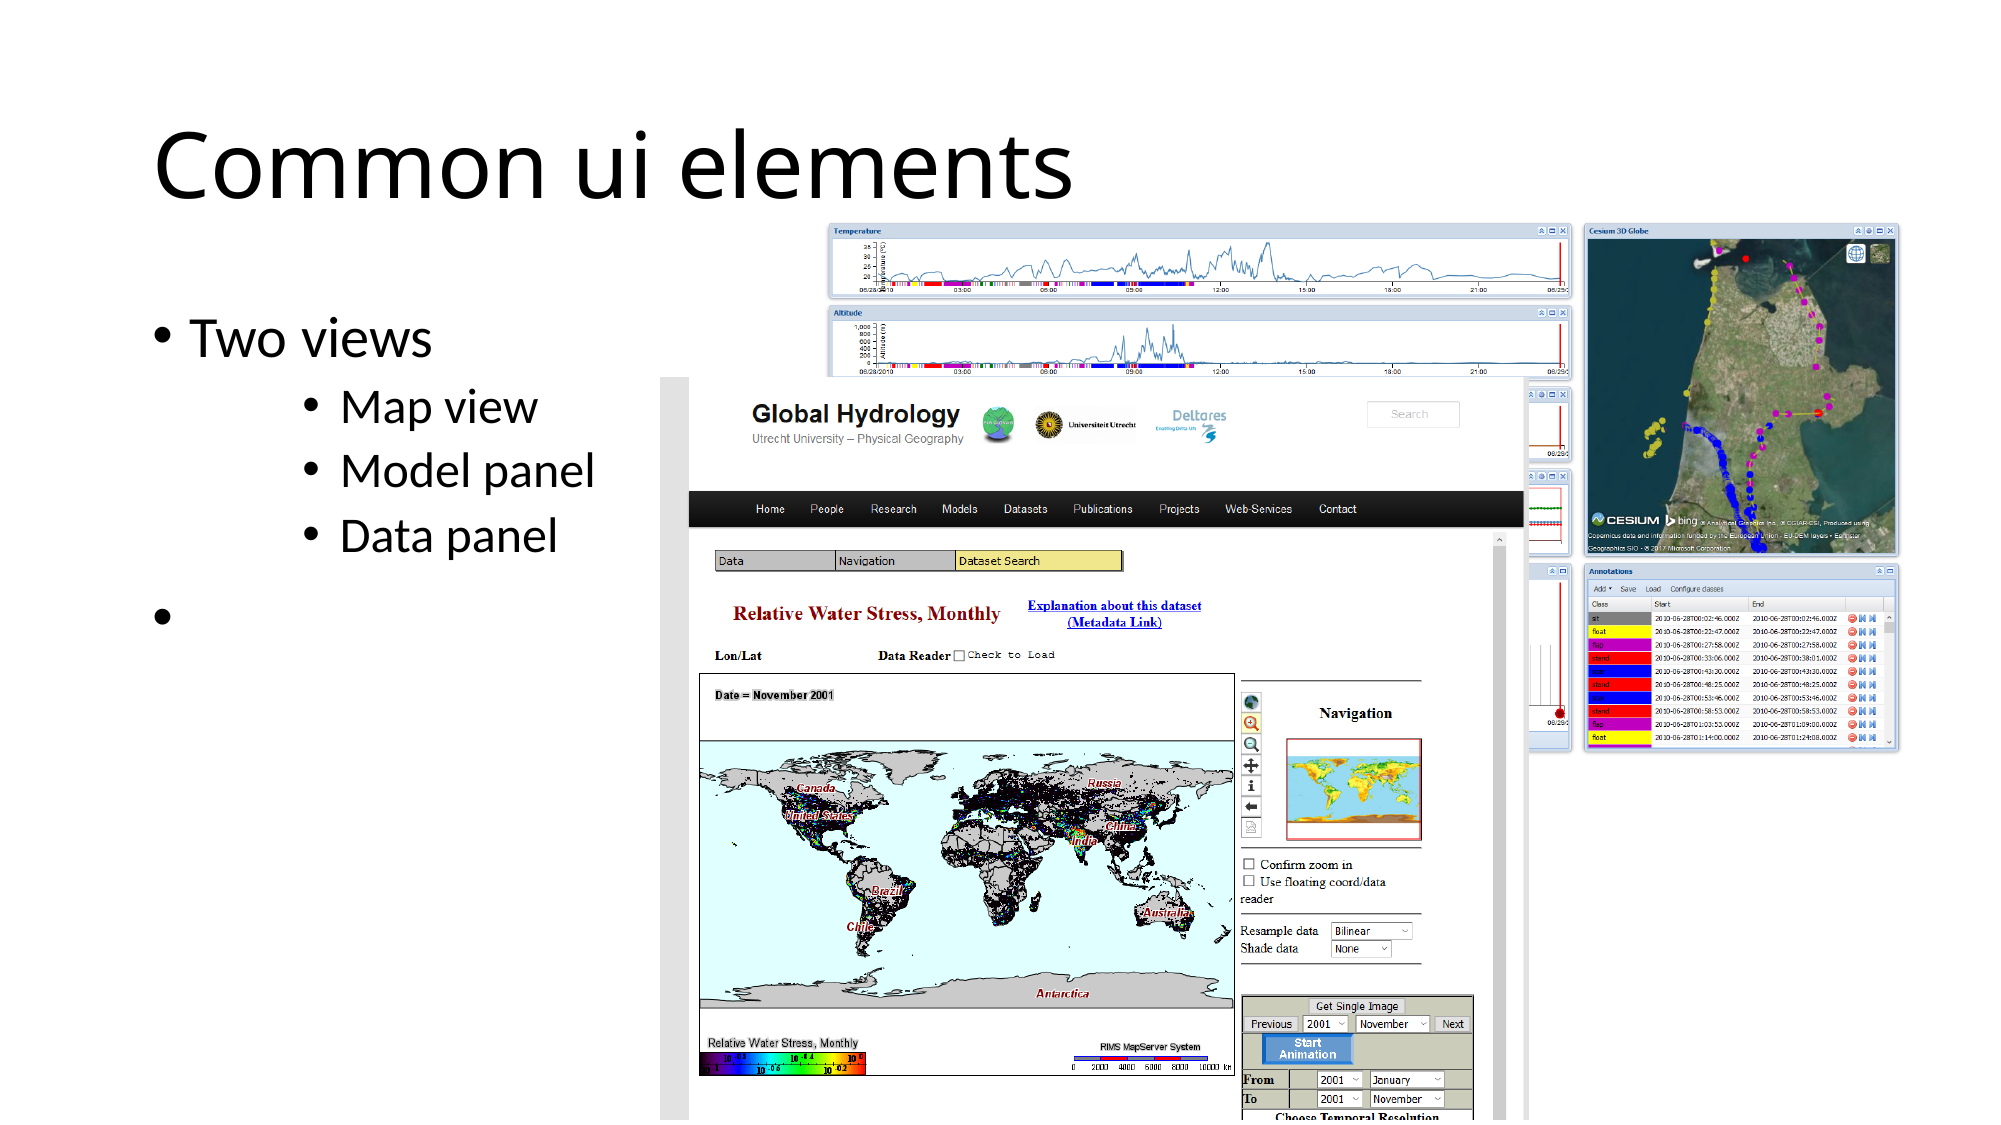

# Common ui elements
Two views
Map view
Model panel
Data panel